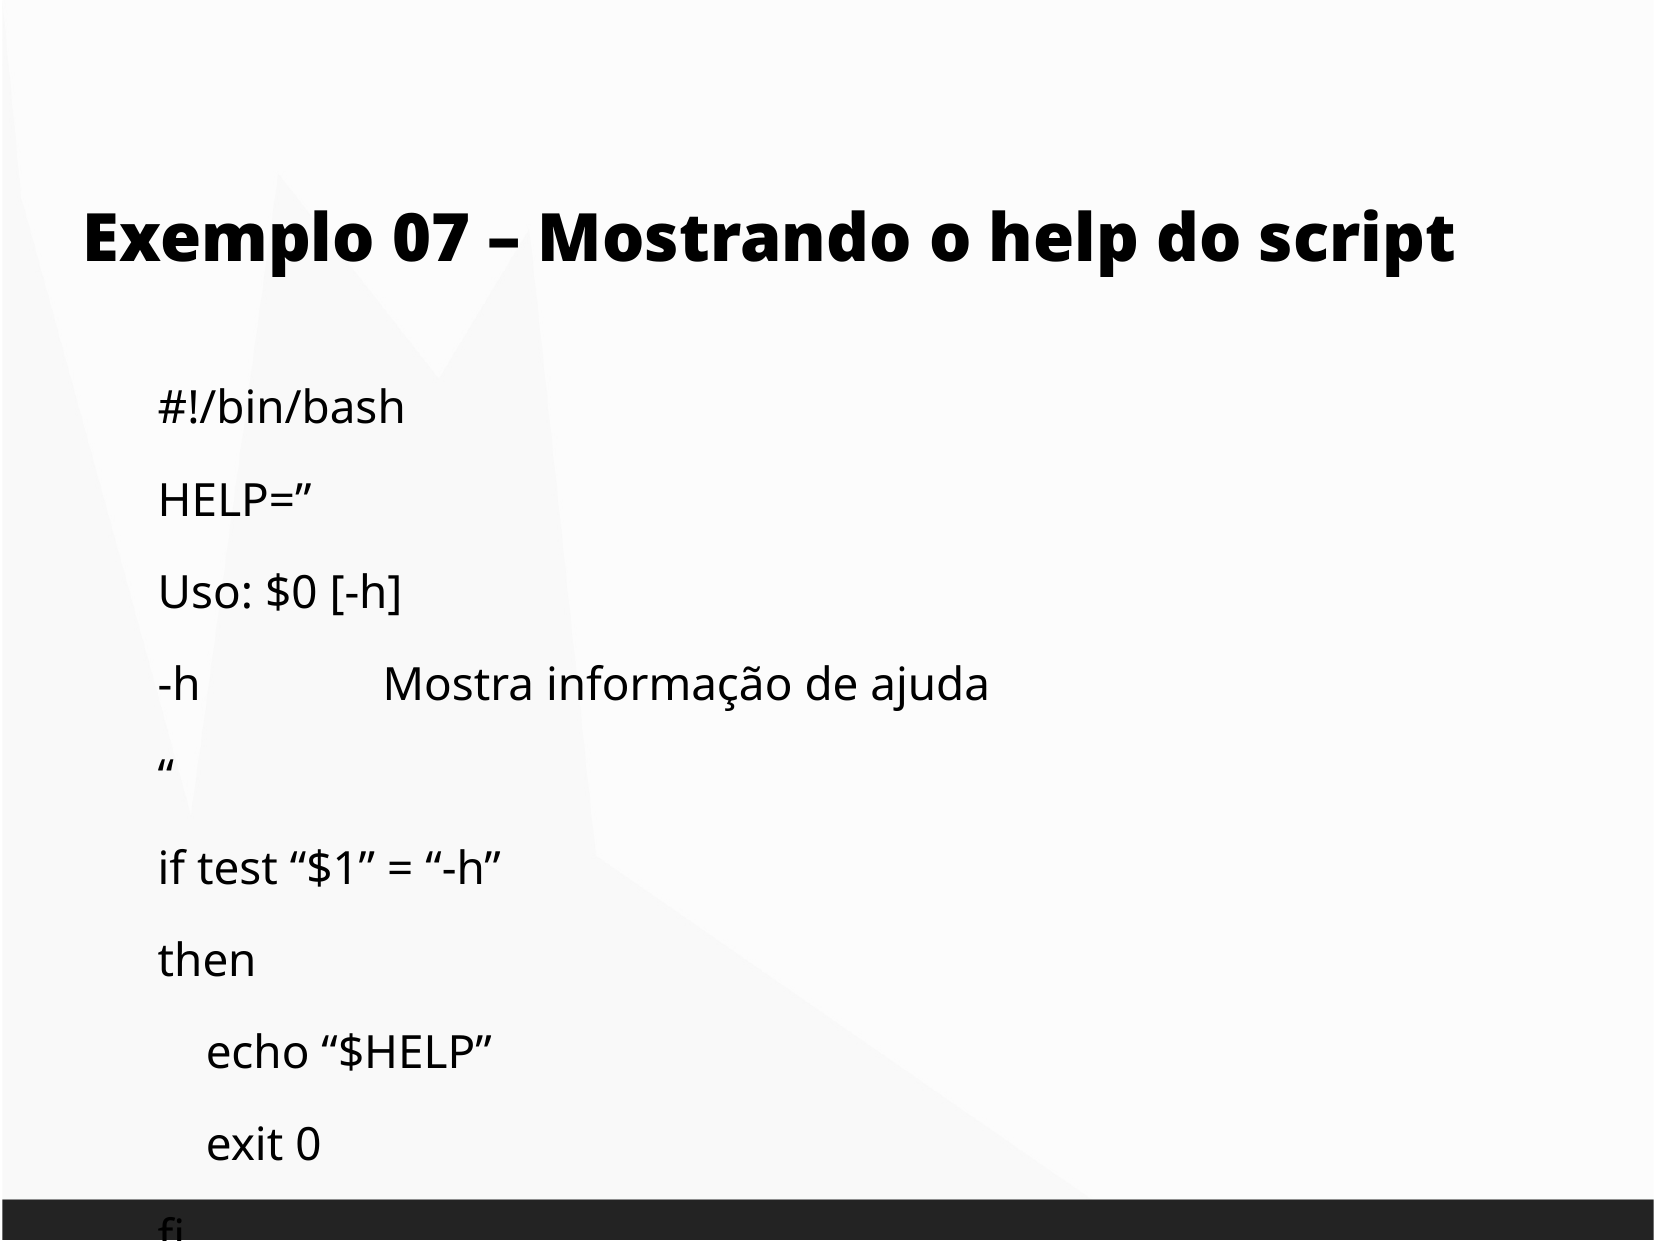

# Exemplo 07 – Mostrando o help do script
#!/bin/bash
HELP=”
Uso: $0 [-h]
-h			Mostra informação de ajuda
“
if test “$1” = “-h”
then
 echo “$HELP”
 exit 0
fi